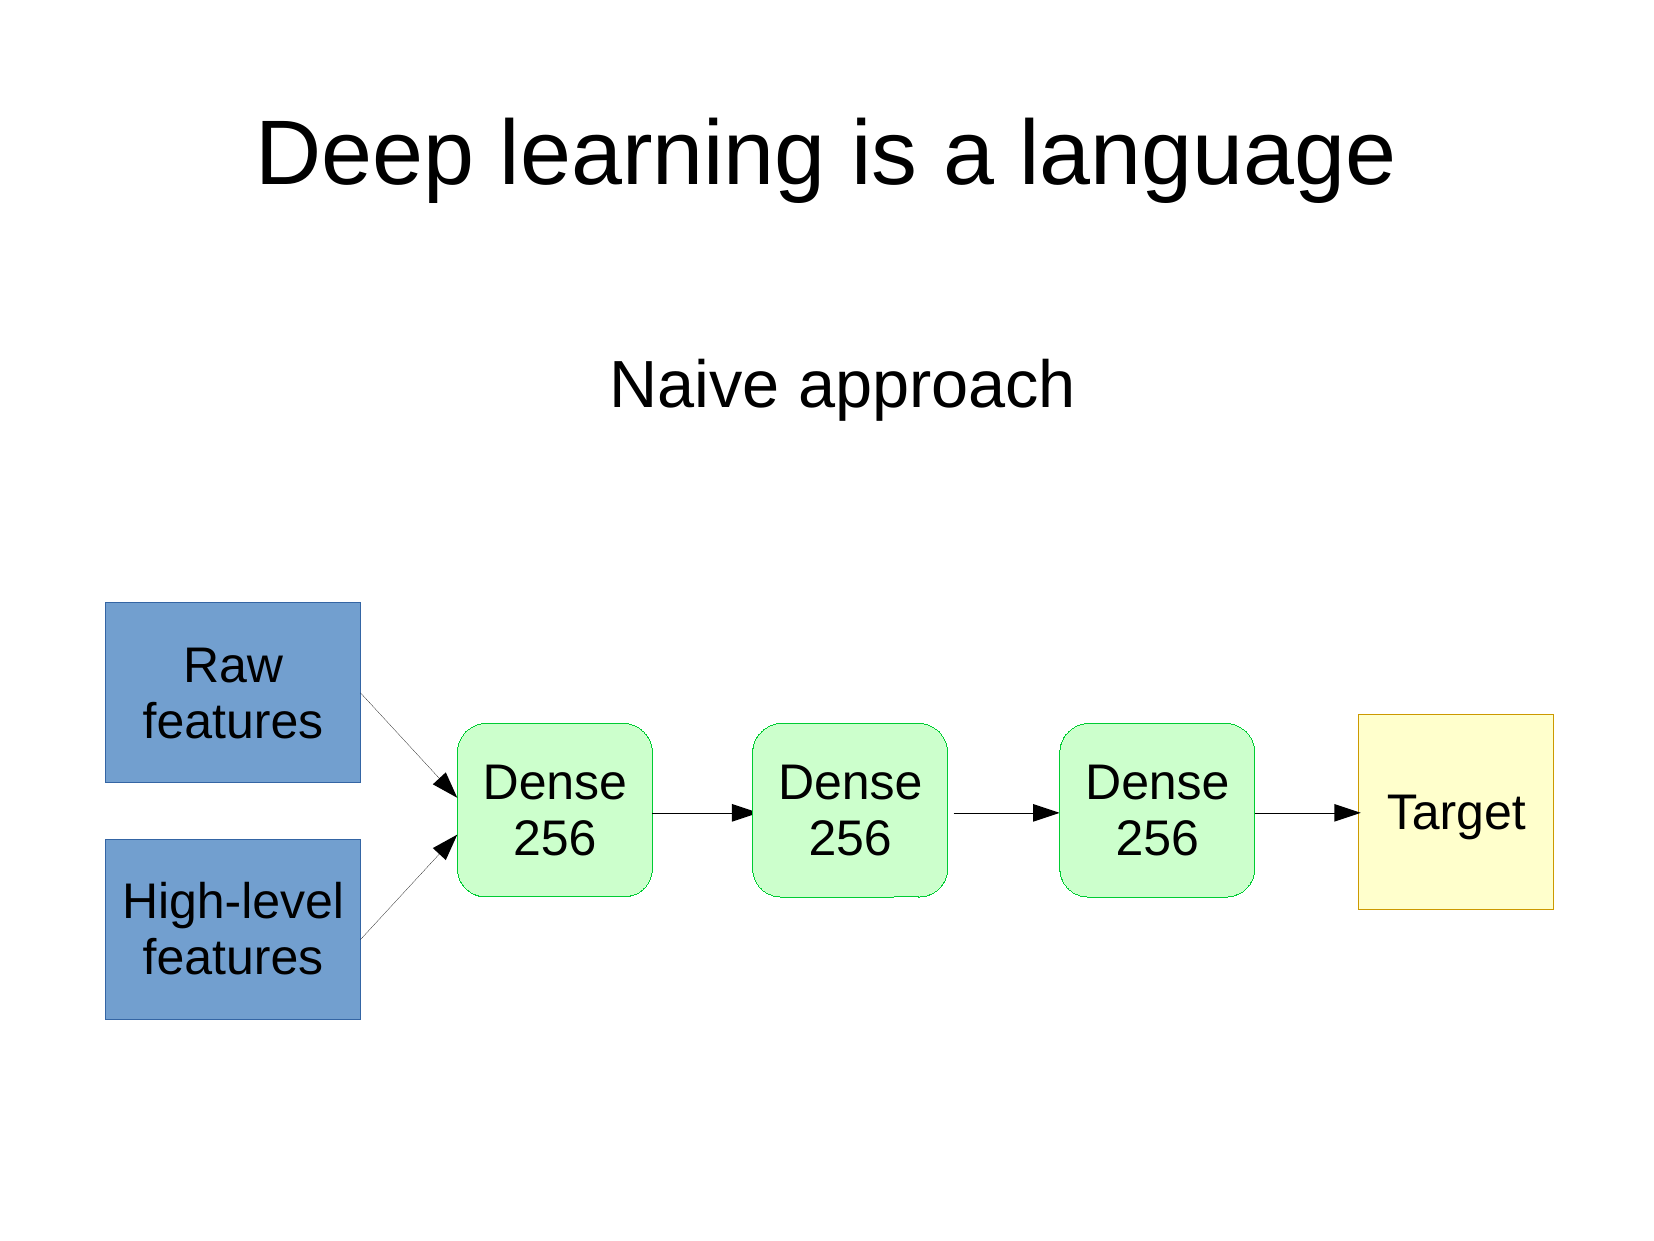

# Deep learning is a language
Naive approach
Raw
features
Target
Dense
256
Dense
256
Dense
256
High-level
features